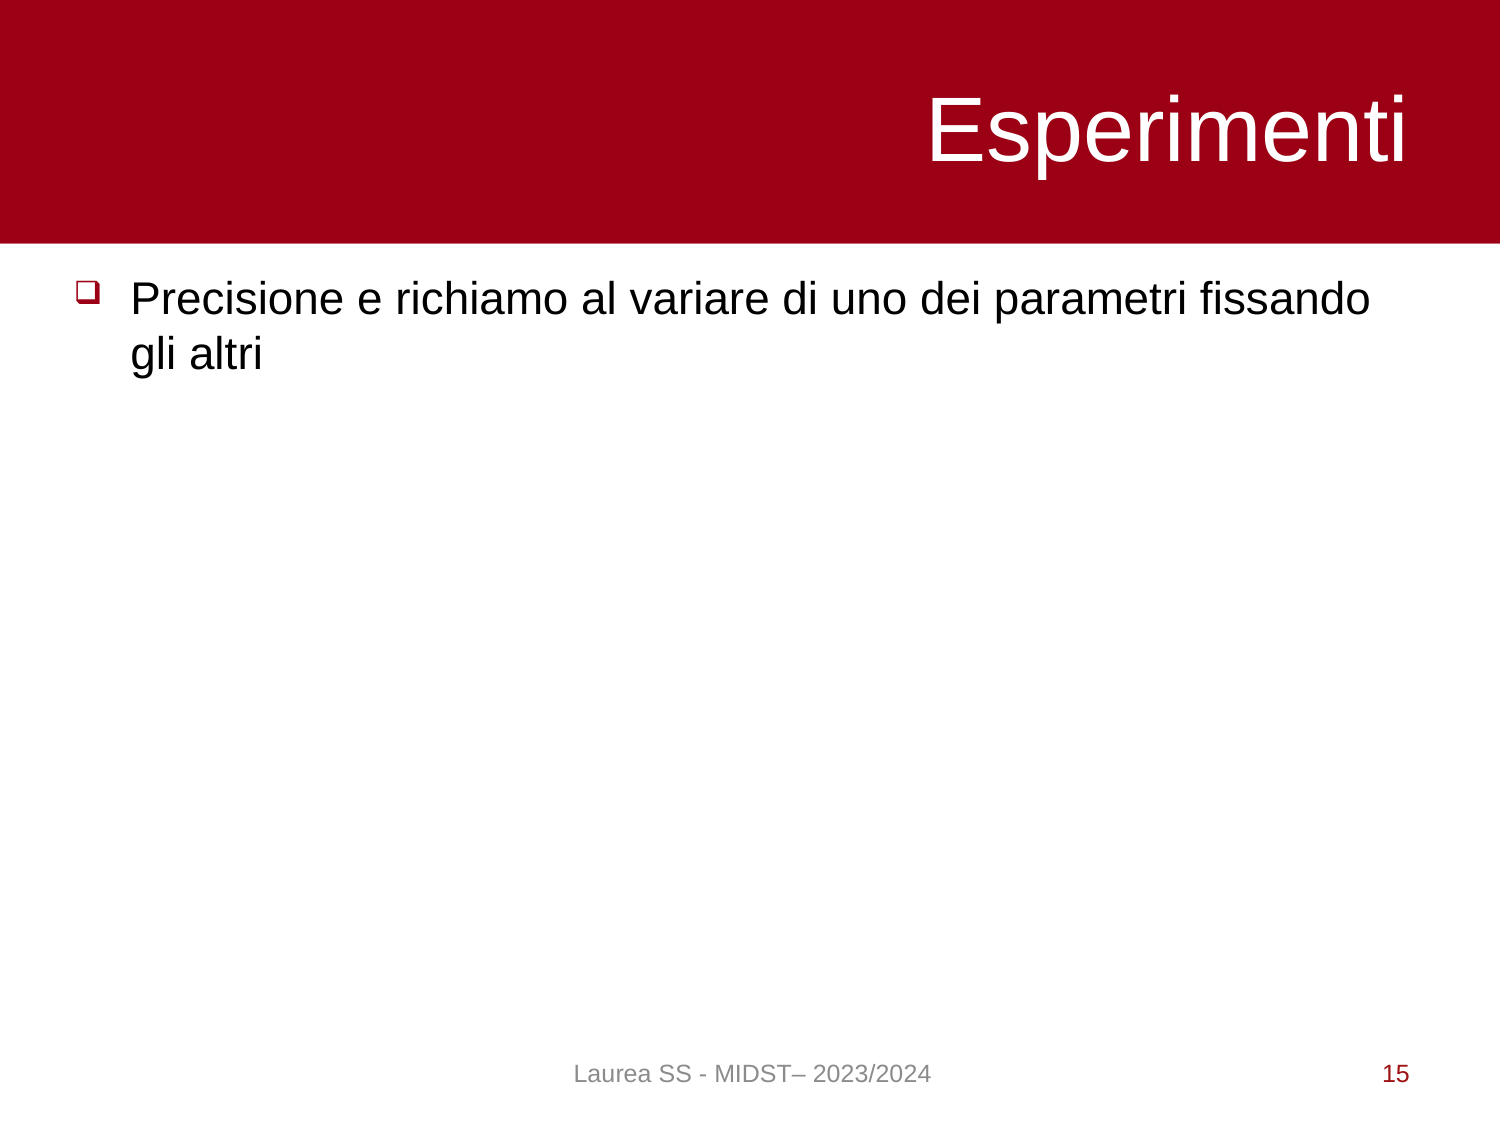

# Esperimenti
Precisione e richiamo al variare di uno dei parametri fissando gli altri
Laurea SS - MIDST– 2023/2024
15